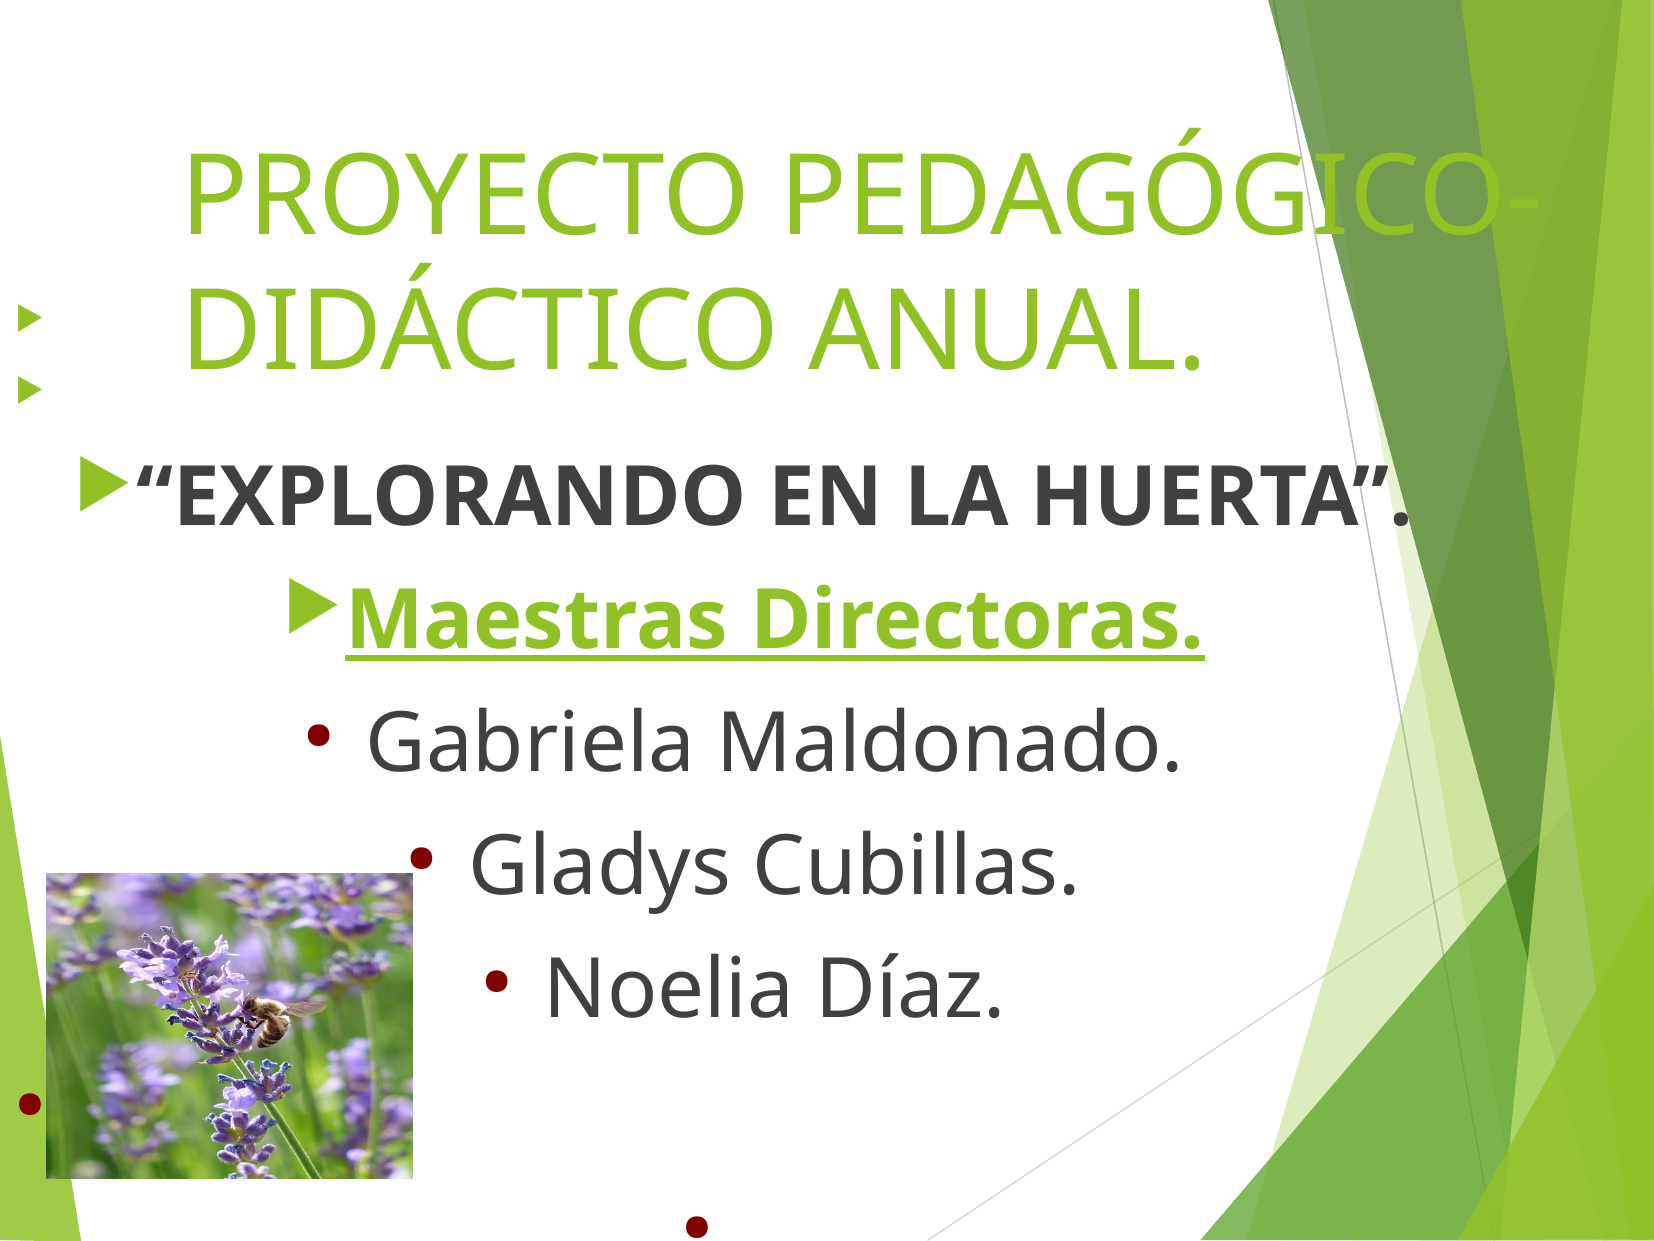

# PROYECTO PEDAGÓGICO- DIDÁCTICO ANUAL.
“EXPLORANDO EN LA HUERTA”.
Maestras Directoras.
Gabriela Maldonado.
Gladys Cubillas.
Noelia Díaz.